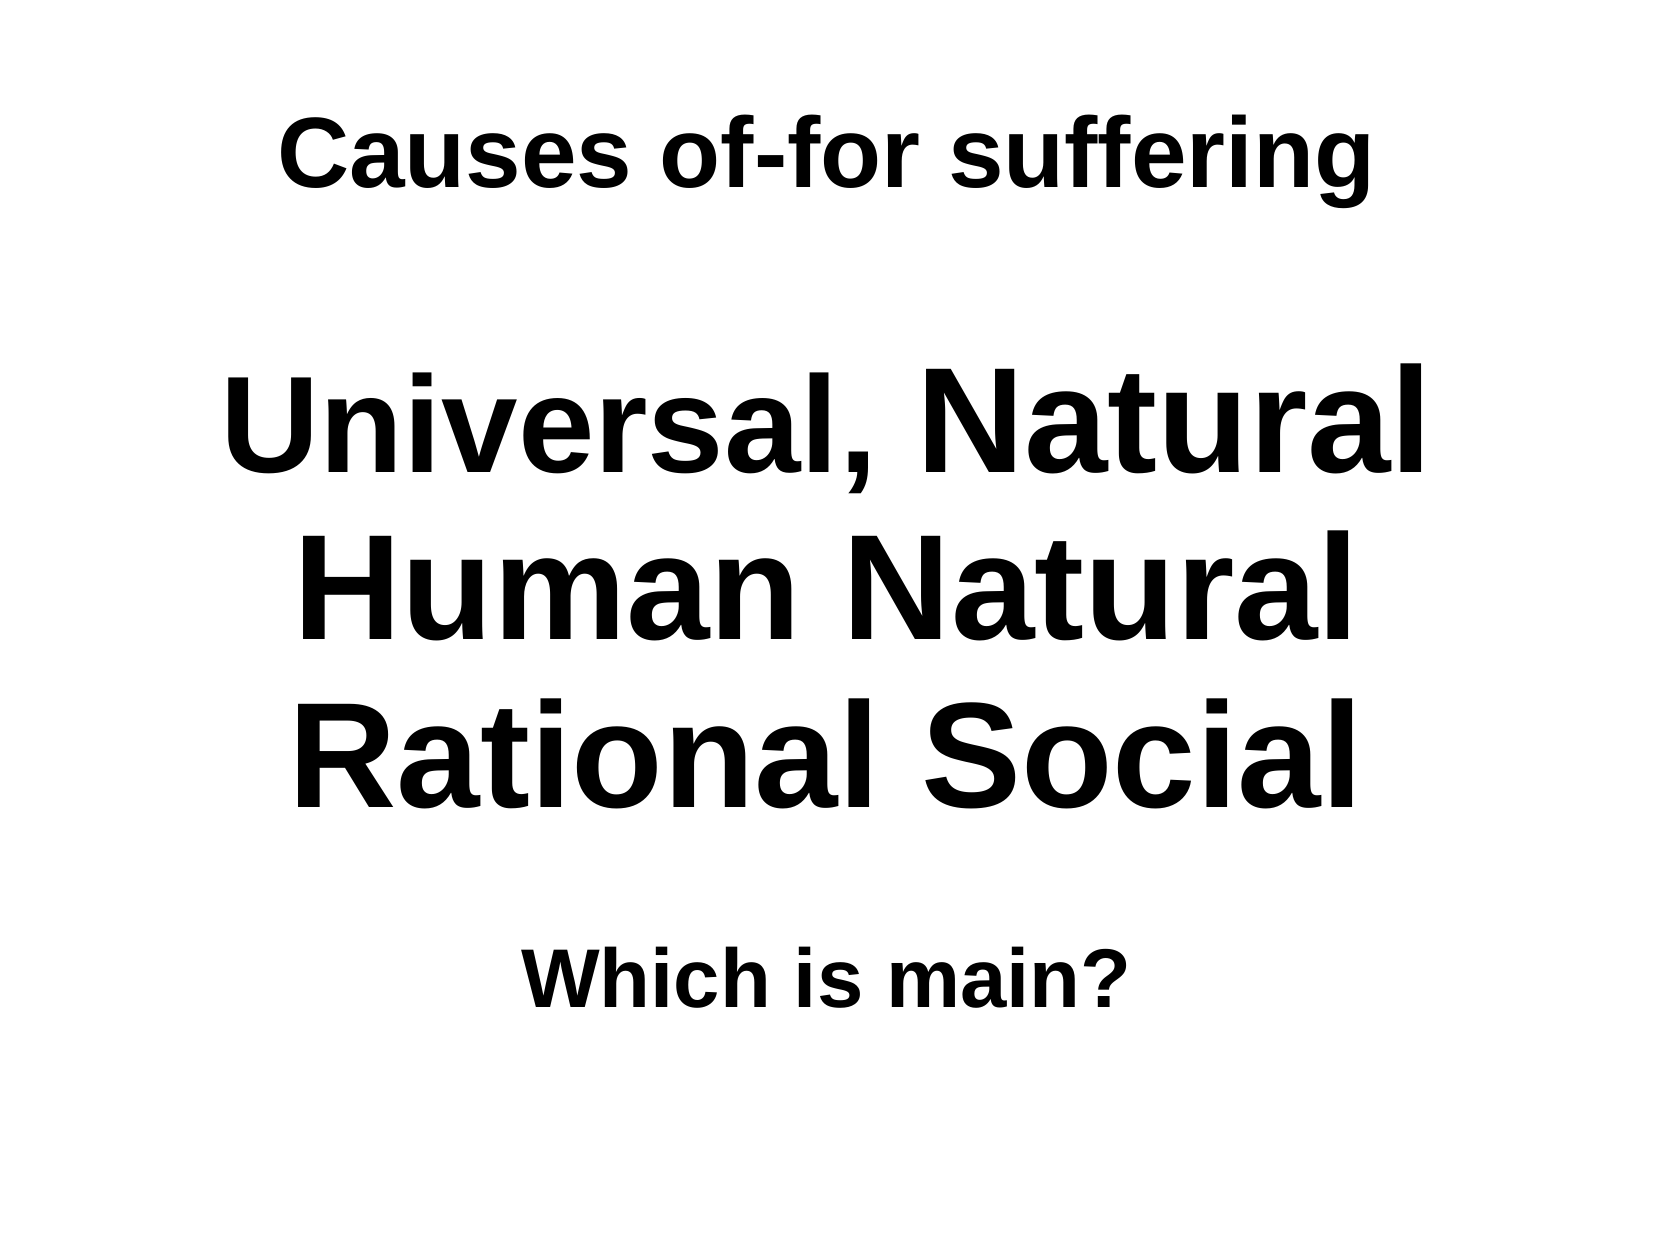

Universal, Natural
Human Natural
Rational Social
Which is main?
# Causes of-for suffering